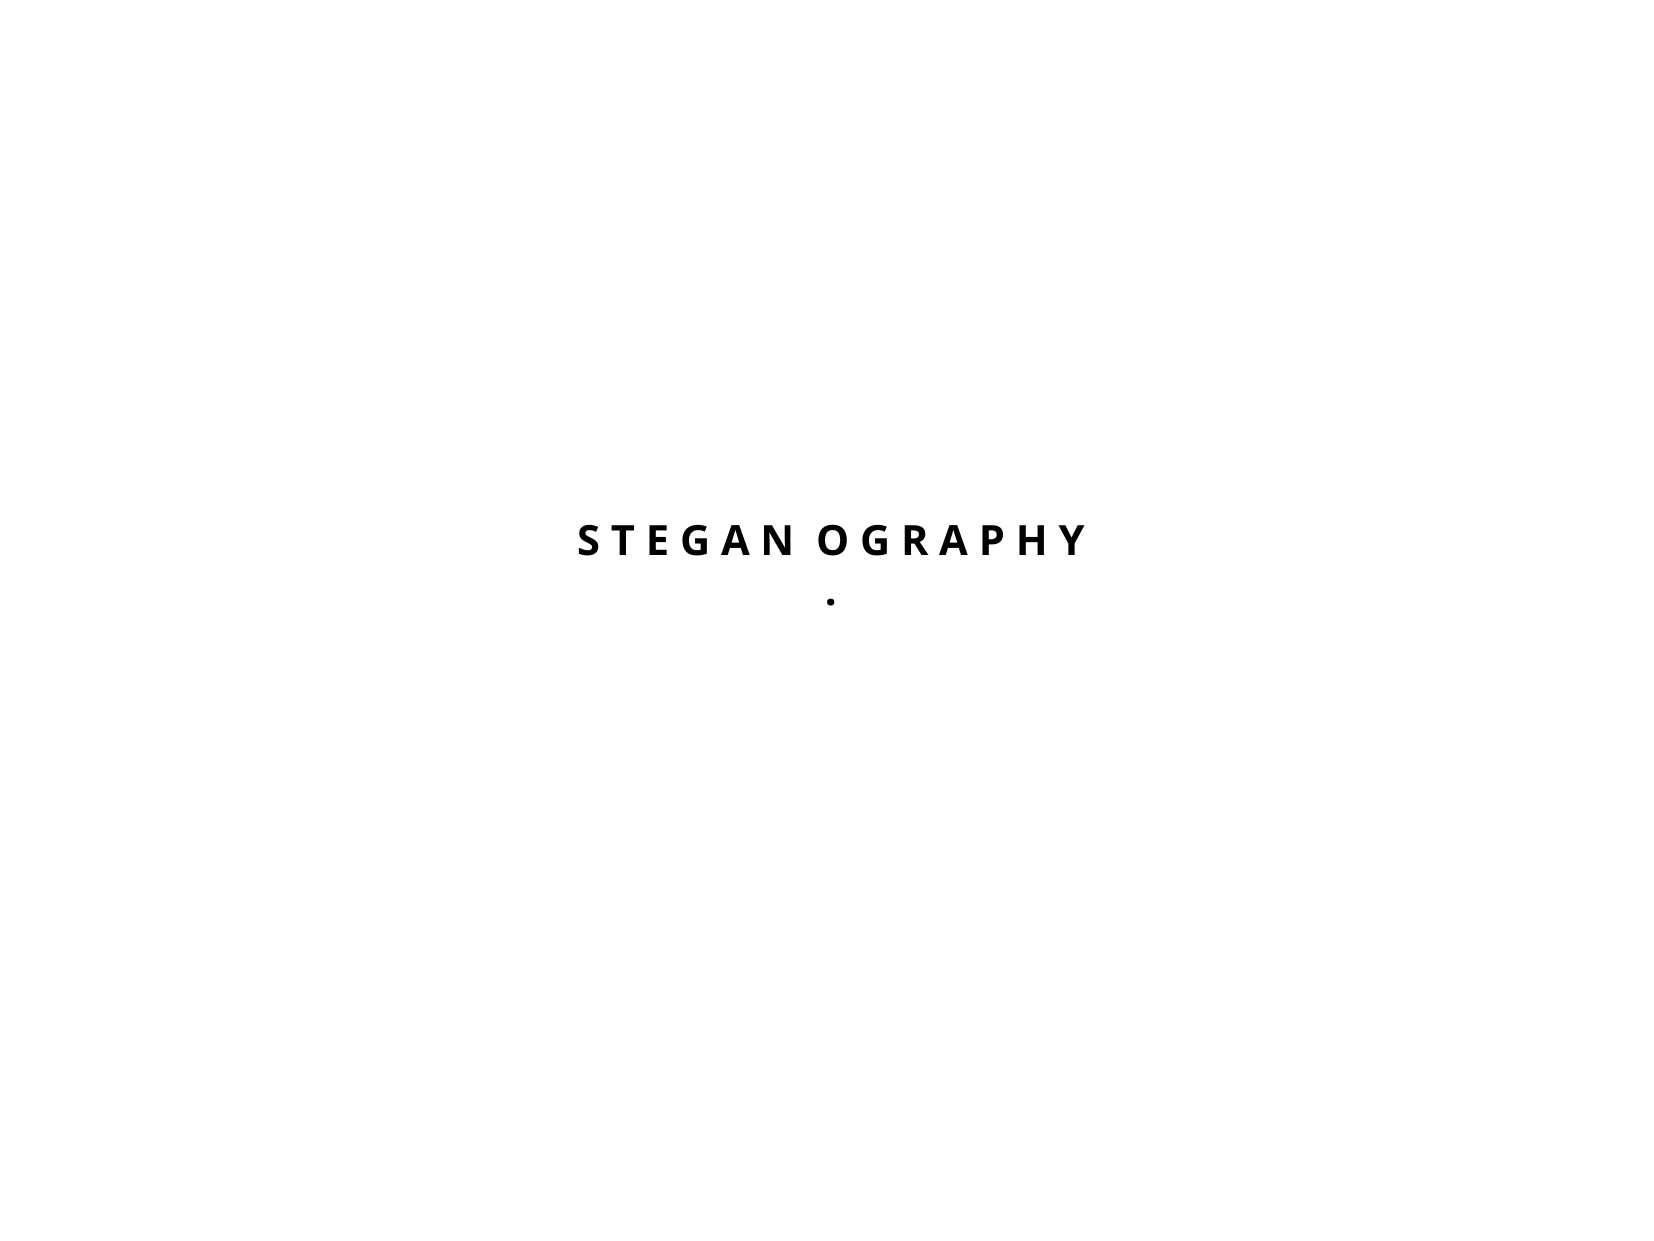

S T E G A N O G R A P H Y
.